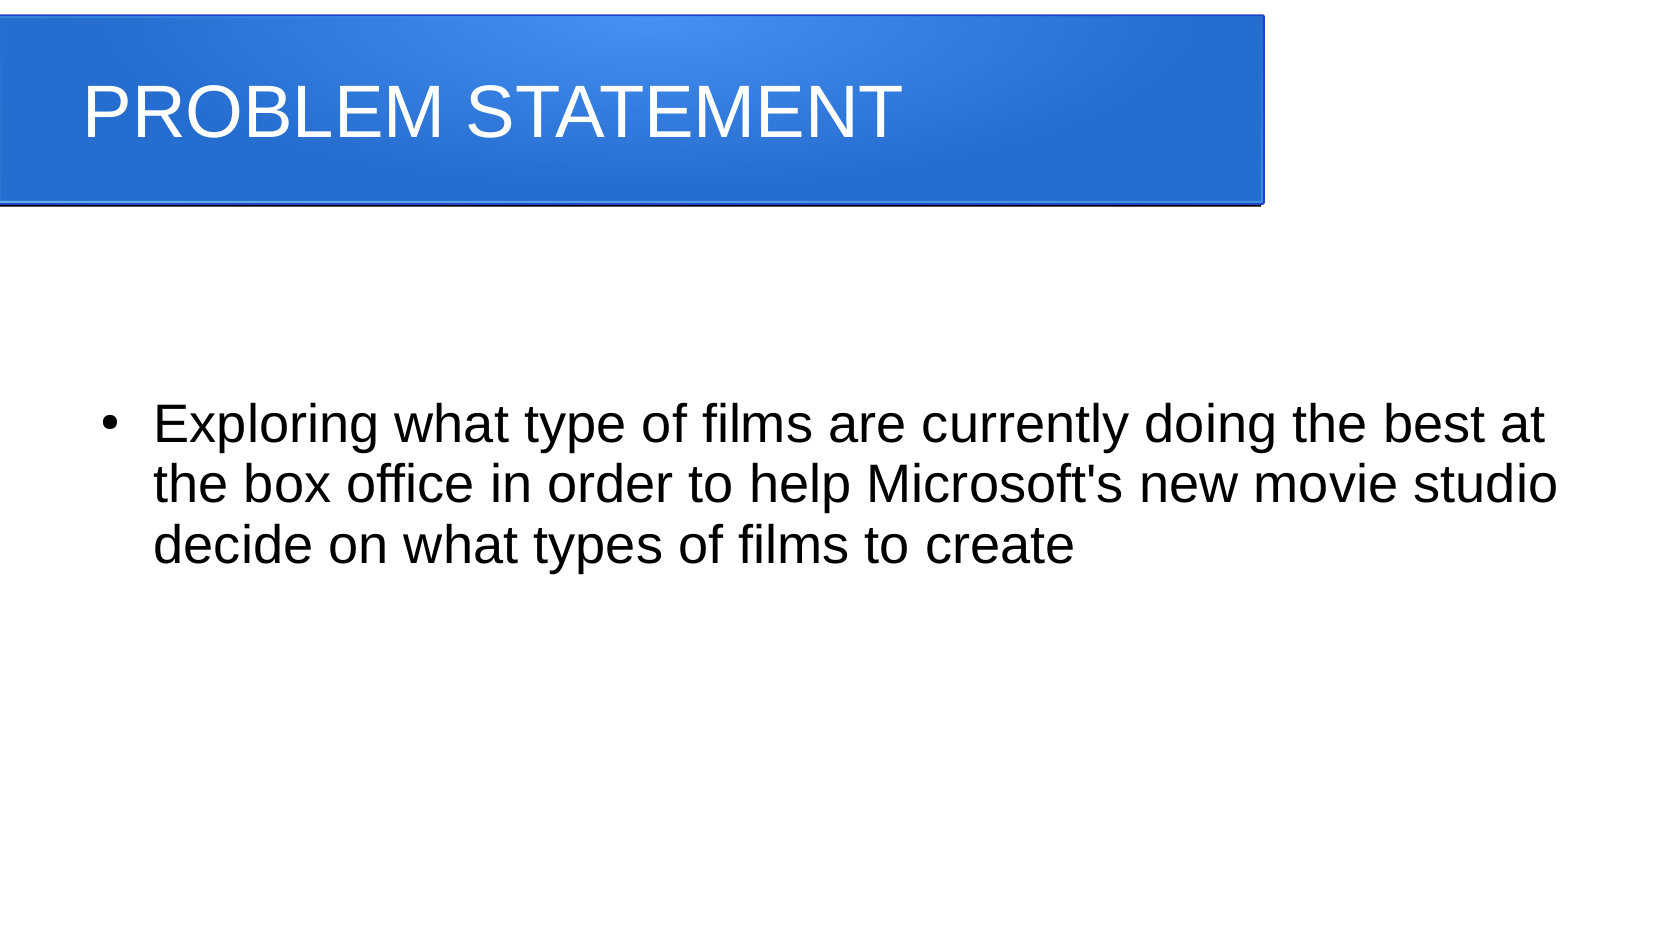

# PROBLEM STATEMENT
Exploring what type of films are currently doing the best at the box office in order to help Microsoft's new movie studio decide on what types of films to create